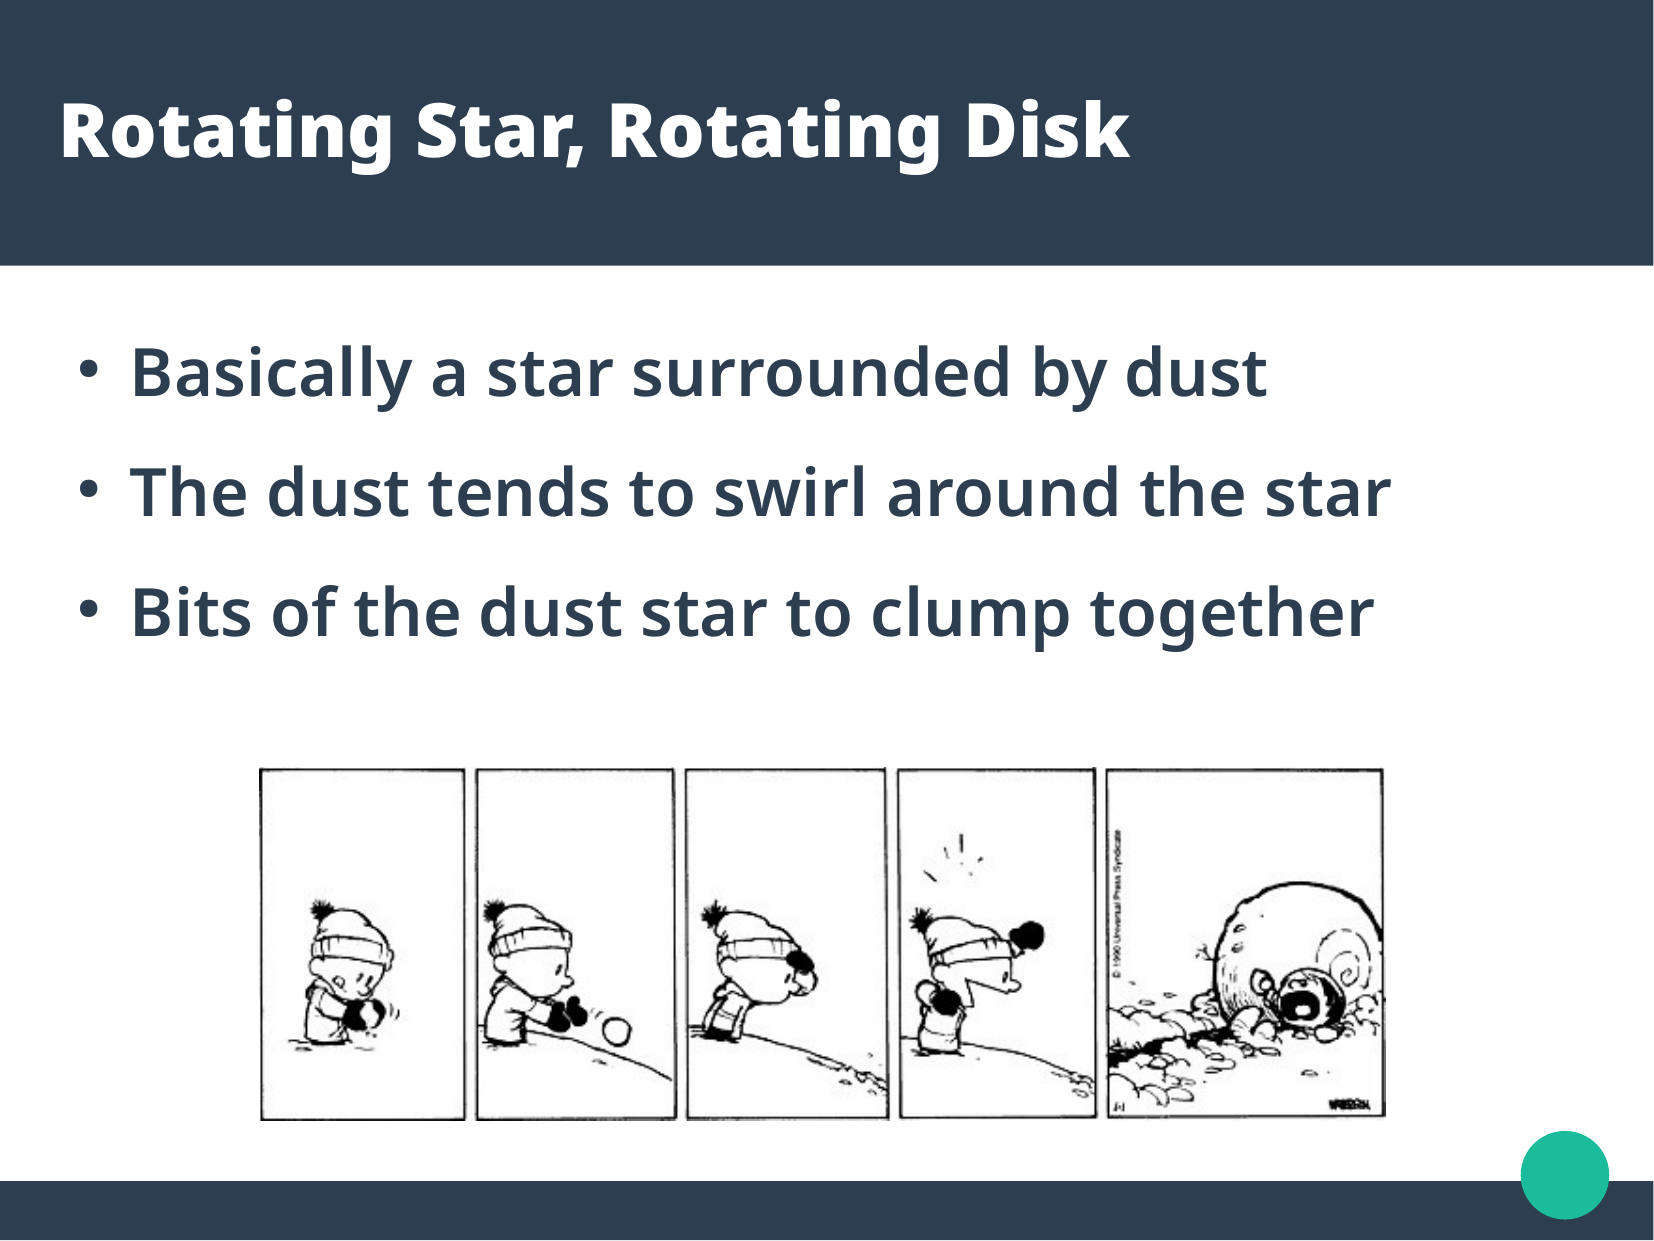

# Rotating Star, Rotating Disk
Basically a star surrounded by dust
The dust tends to swirl around the star
Bits of the dust star to clump together